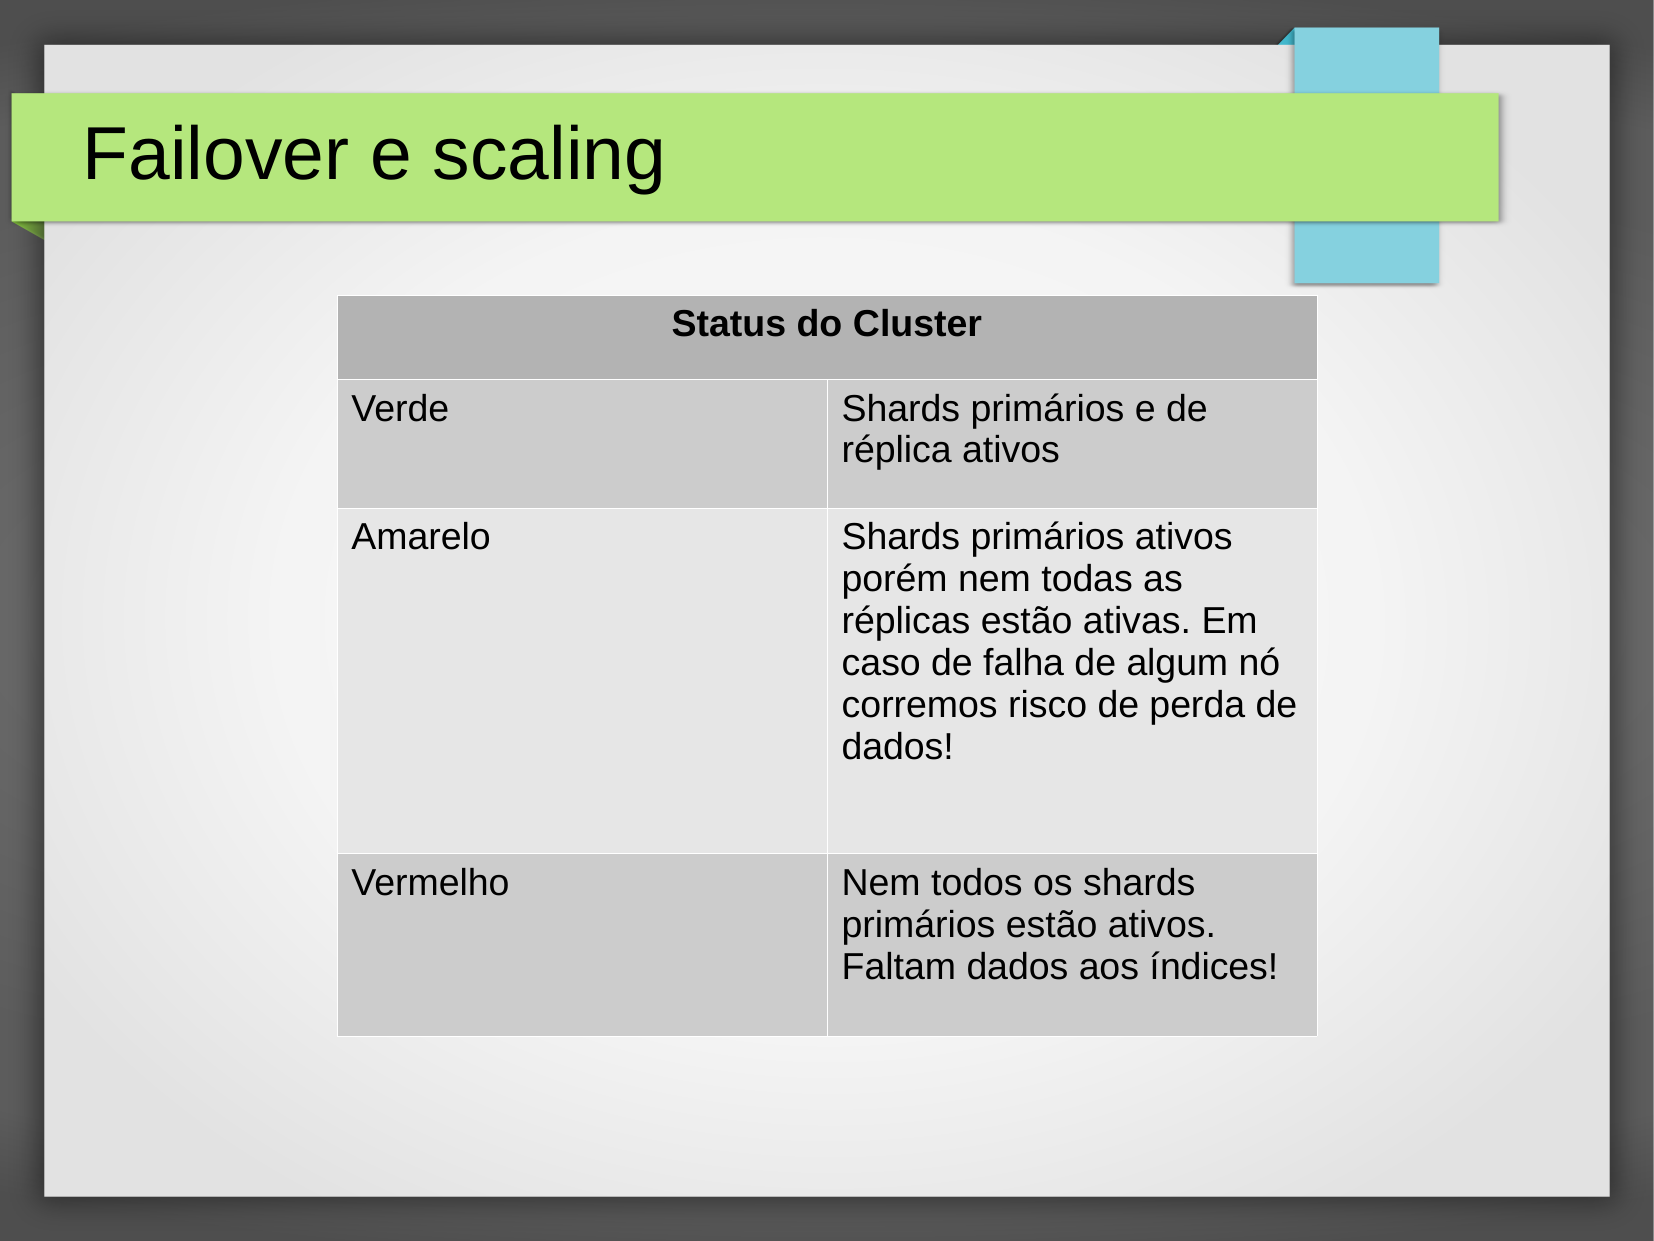

# Failover e scaling
| Status do Cluster | |
| --- | --- |
| Verde | Shards primários e de réplica ativos |
| Amarelo | Shards primários ativos porém nem todas as réplicas estão ativas. Em caso de falha de algum nó corremos risco de perda de dados! |
| Vermelho | Nem todos os shards primários estão ativos. Faltam dados aos índices! |